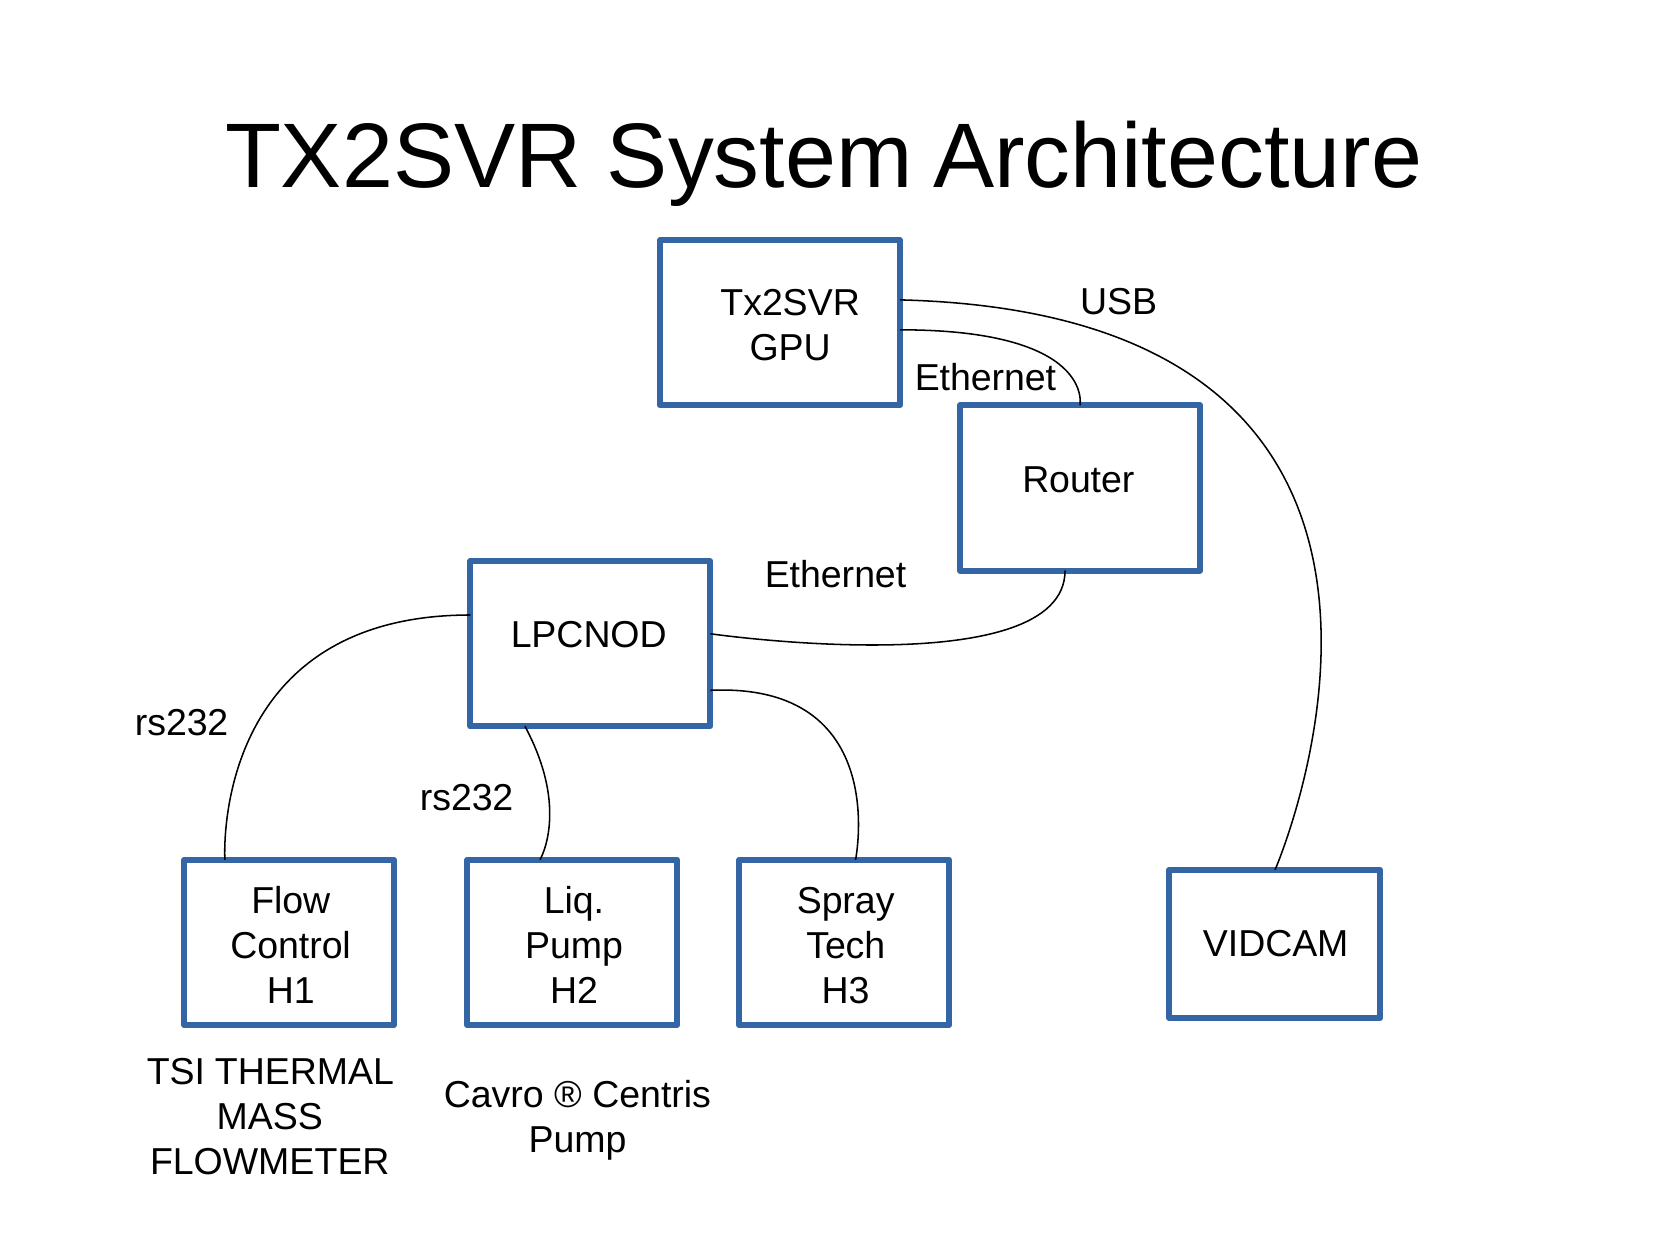

# TX2SVR System Architecture
USB
Tx2SVRGPU
Ethernet
 Router
Ethernet
LPCNOD
rs232
rs232
Flow Control
H1
Liq. Pump
H2
Spray Tech
H3
 VIDCAM
TSI THERMAL MASS FLOWMETER
Cavro ® Centris Pump